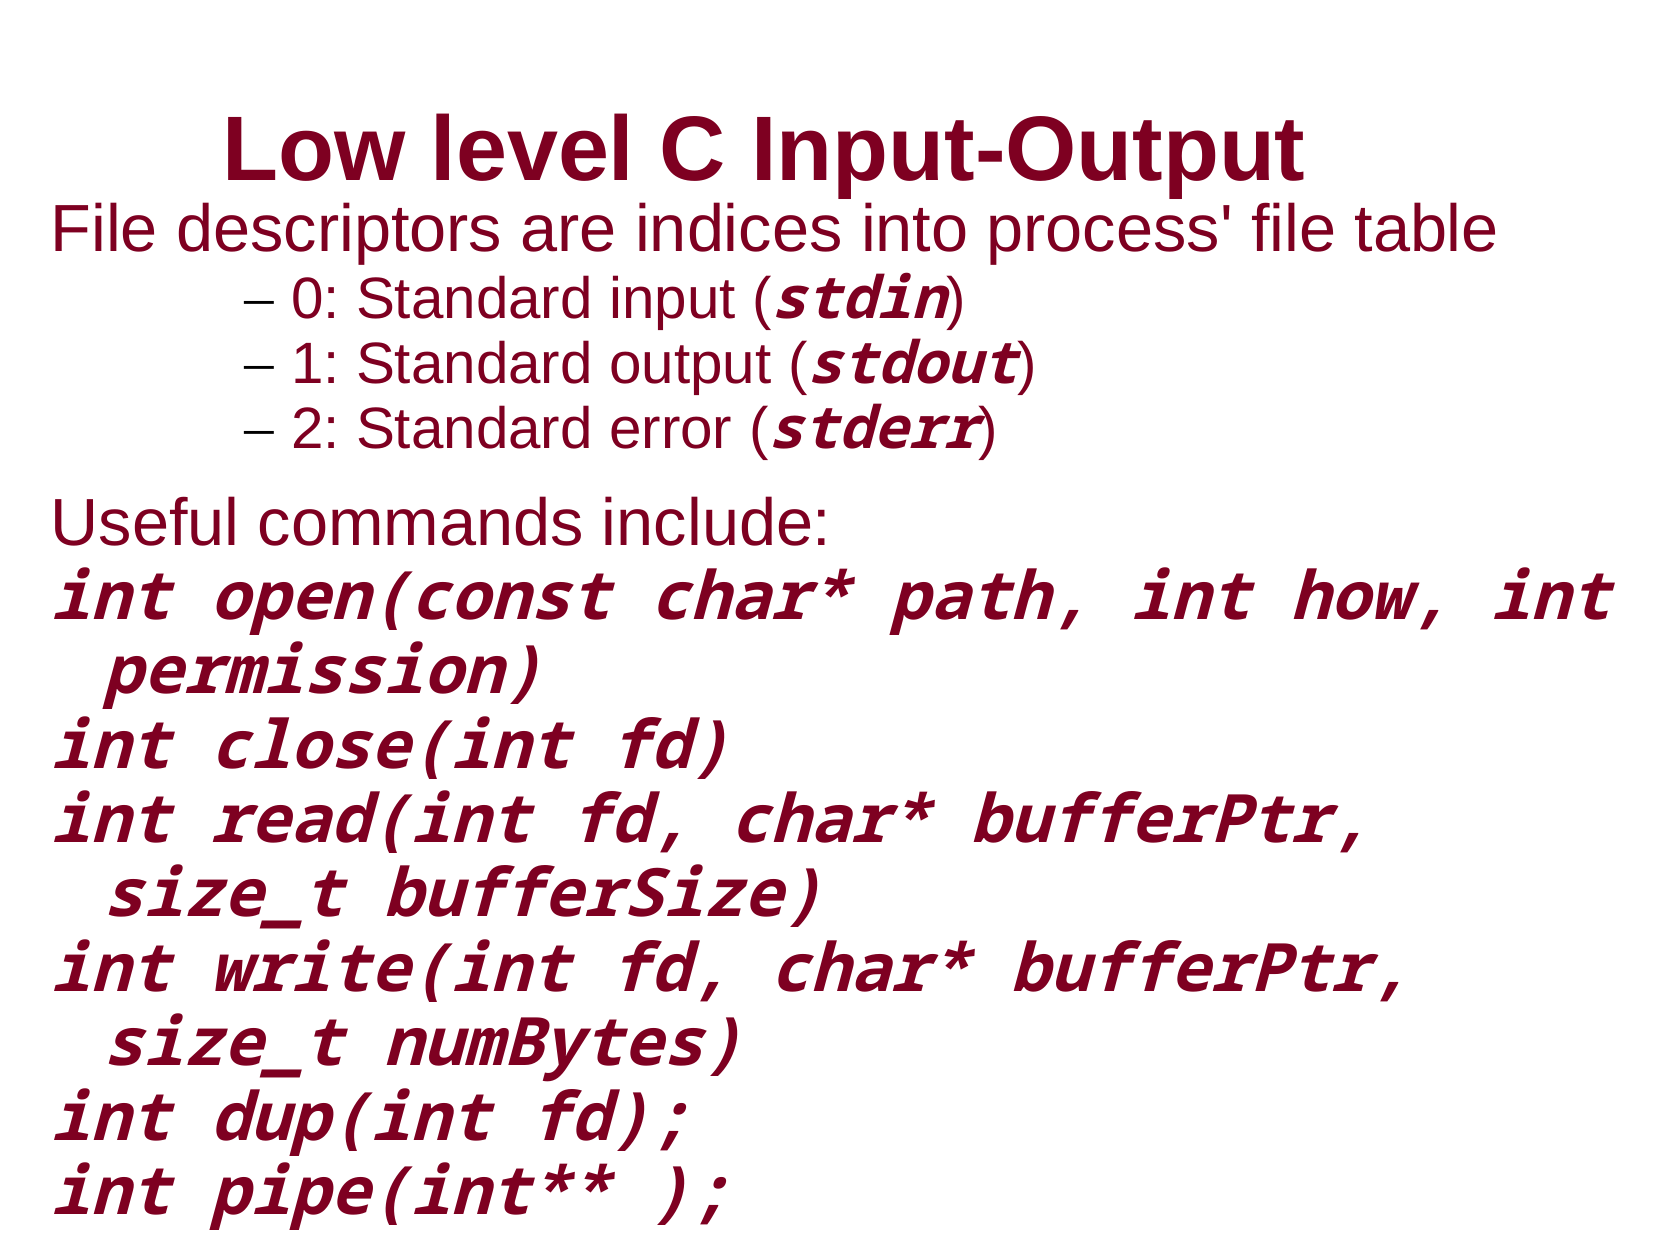

# Low level C Input-Output
File descriptors are indices into process' file table
0: Standard input (stdin)
1: Standard output (stdout)
2: Standard error (stderr)
Useful commands include:
int open(const char* path, int how, int permission)
int close(int fd)
int read(int fd, char* bufferPtr, size_t bufferSize)
int write(int fd, char* bufferPtr, size_t numBytes)
int dup(int fd);
int pipe(int** );